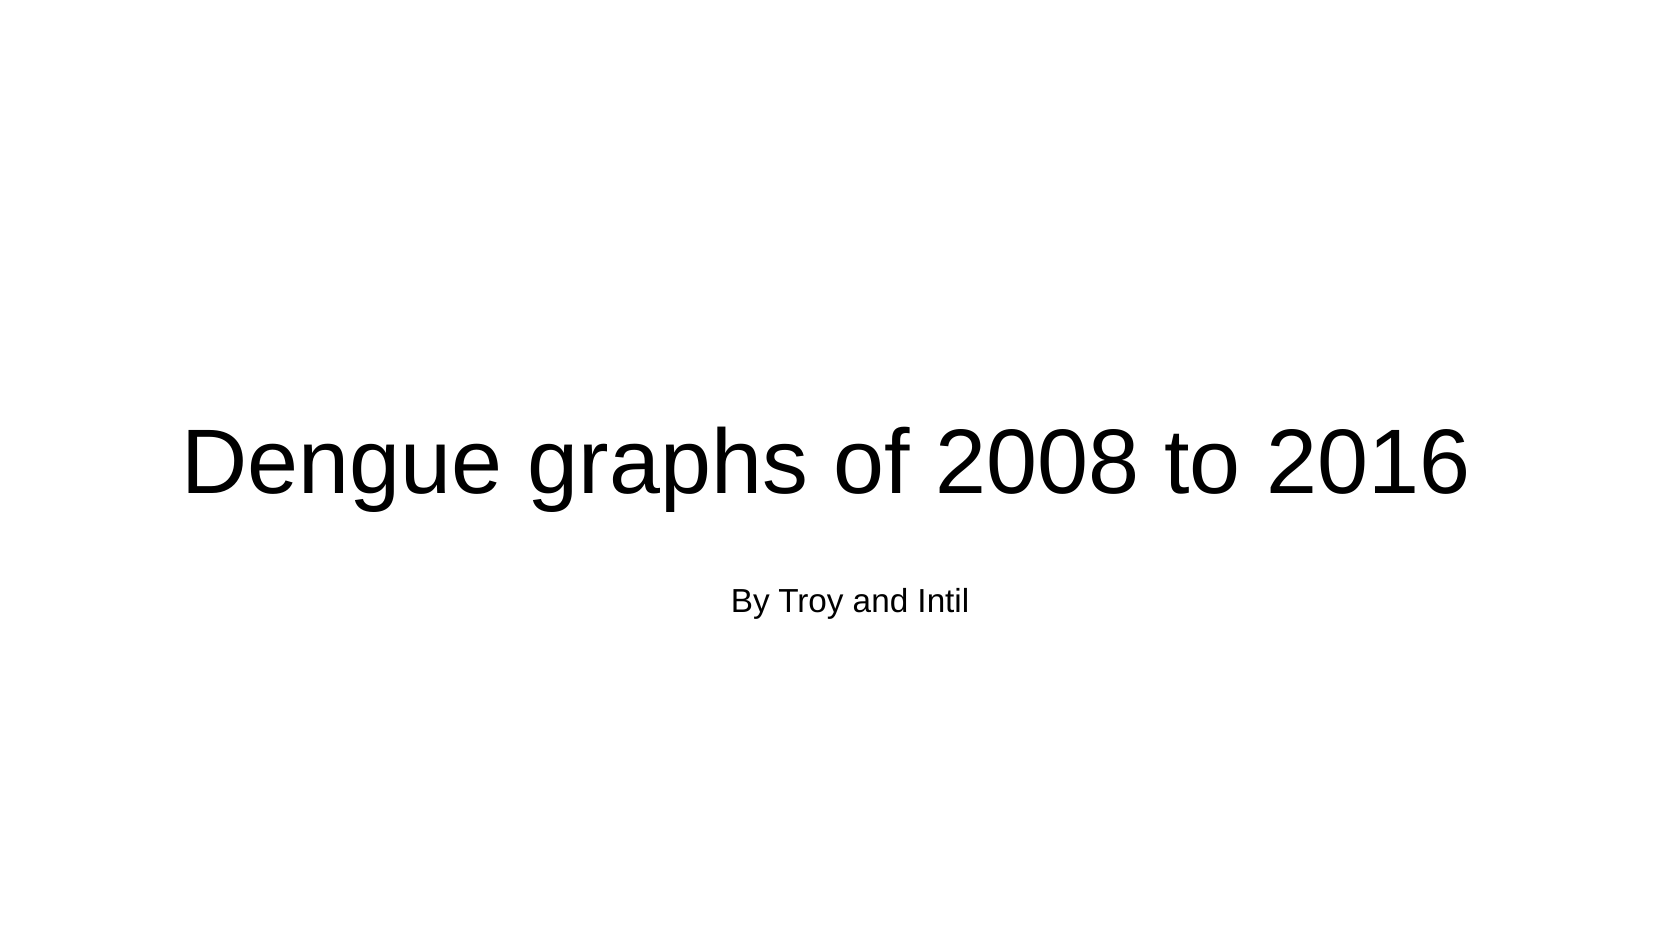

# Dengue graphs of 2008 to 2016
By Troy and Intil